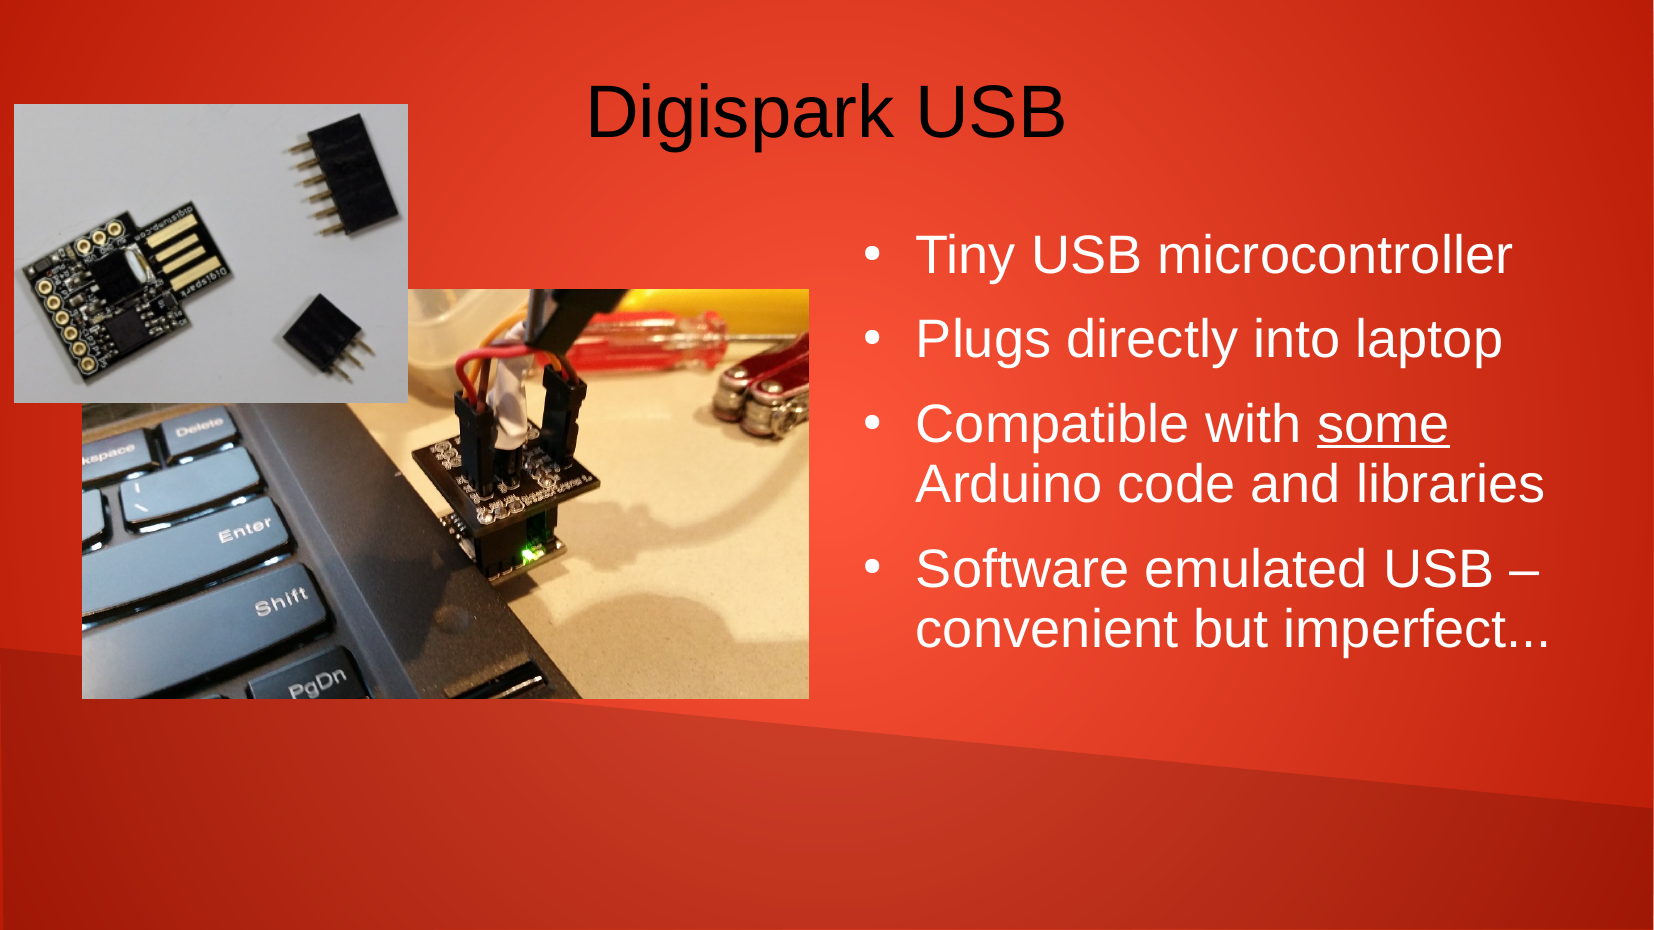

# Digispark USB
Tiny USB microcontroller
Plugs directly into laptop
Compatible with some Arduino code and libraries
Software emulated USB – convenient but imperfect...